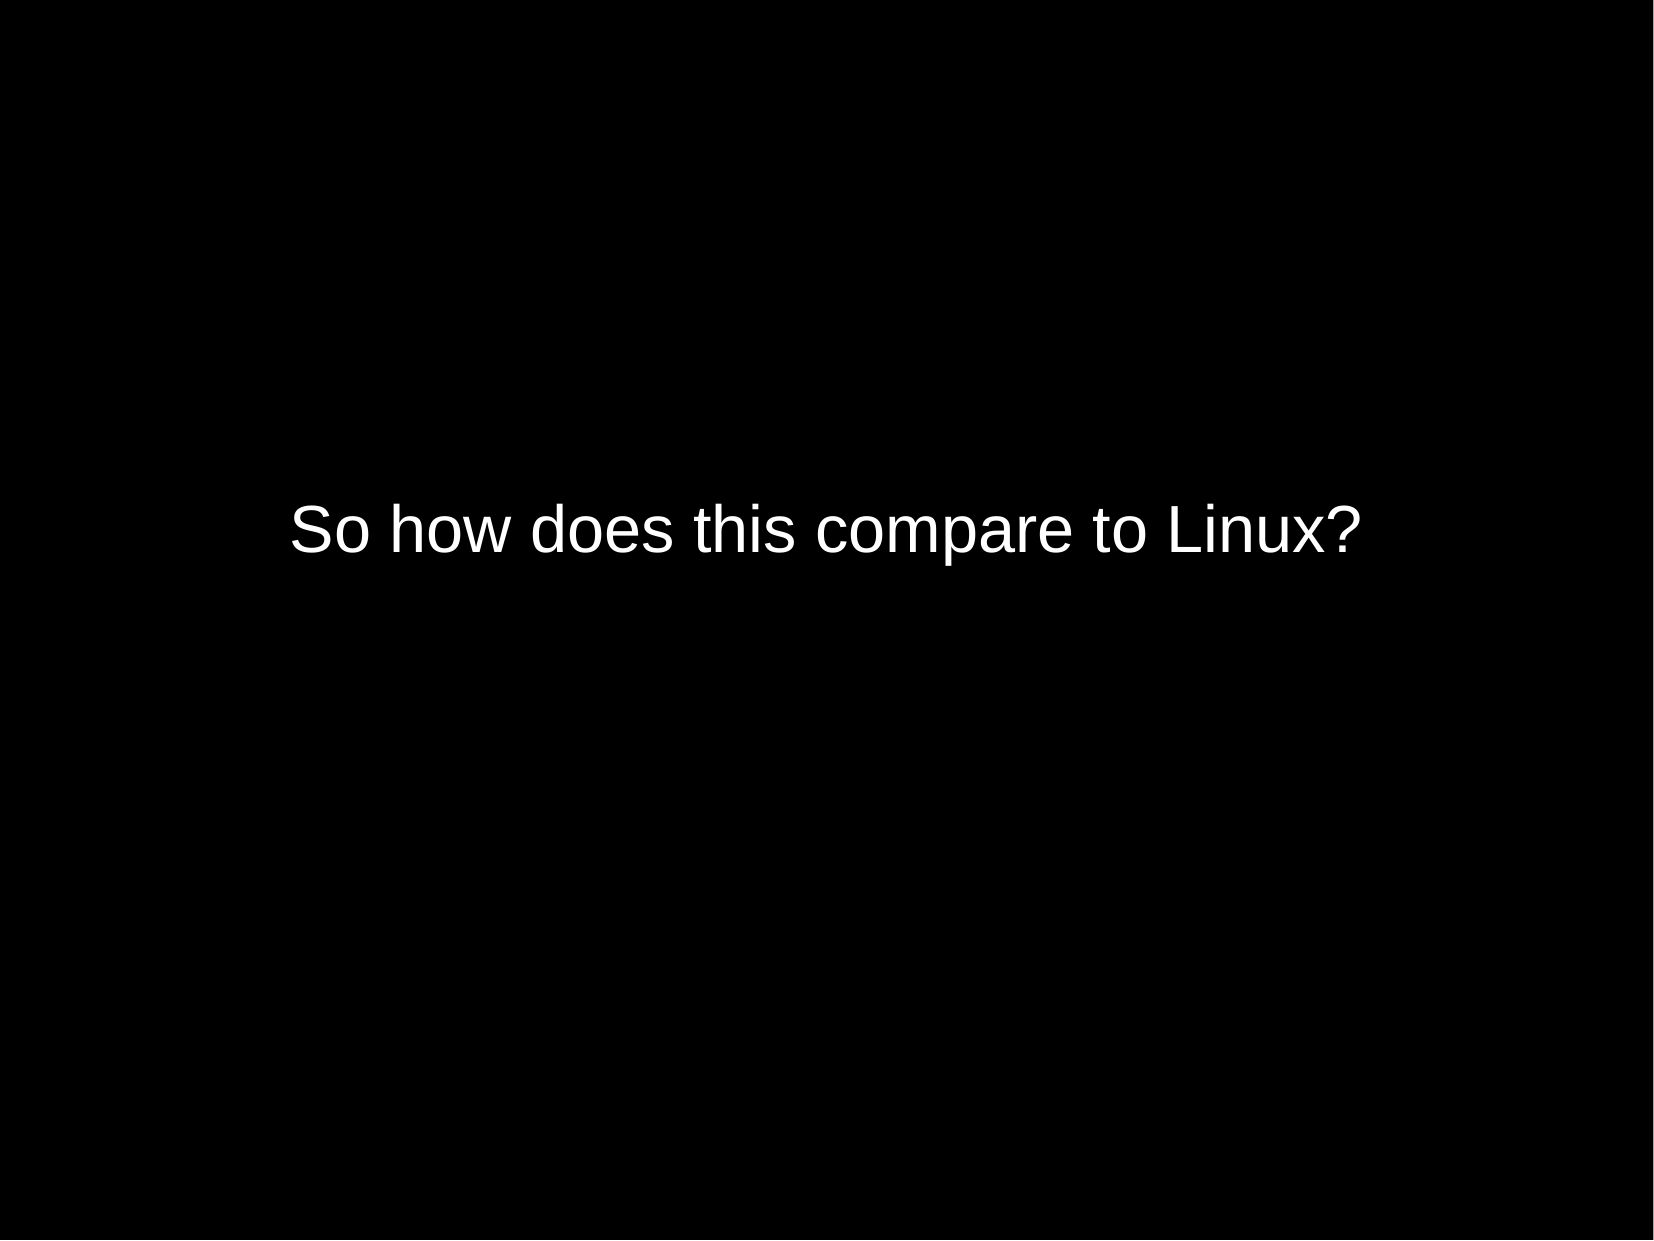

# So how does this compare to Linux?